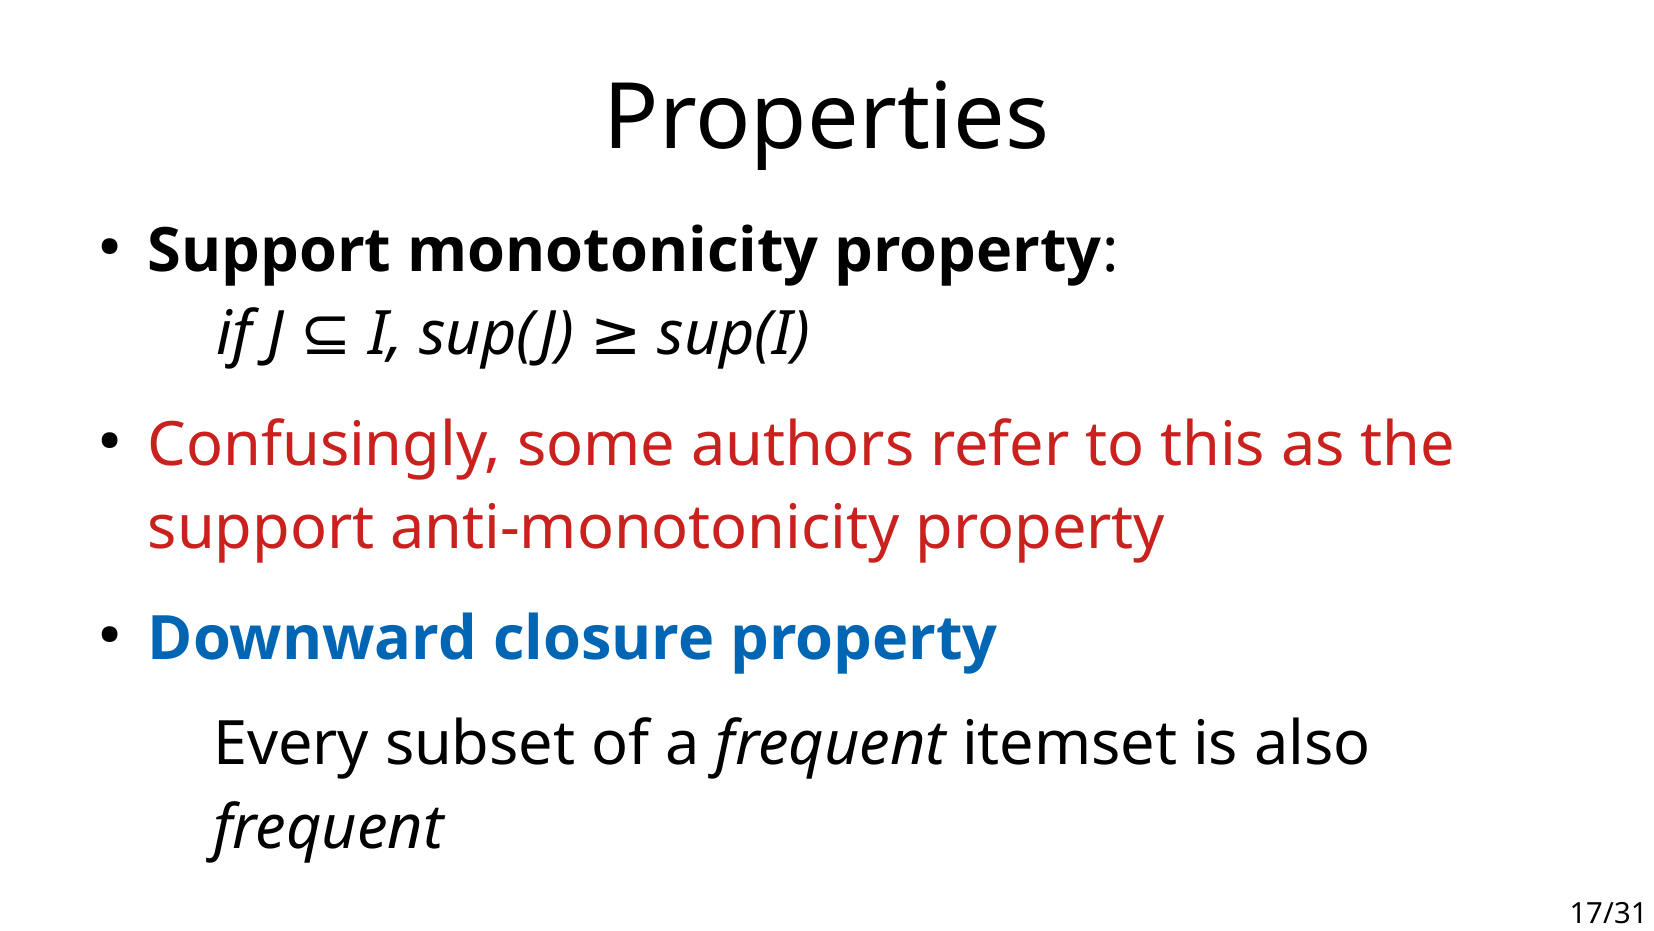

# Properties
Support monotonicity property:
	if J ⊆ I, sup(J) ≥ sup(I)
Confusingly, some authors refer to this as the support anti-monotonicity property
Downward closure property
Every subset of a frequent itemset is also frequent
17